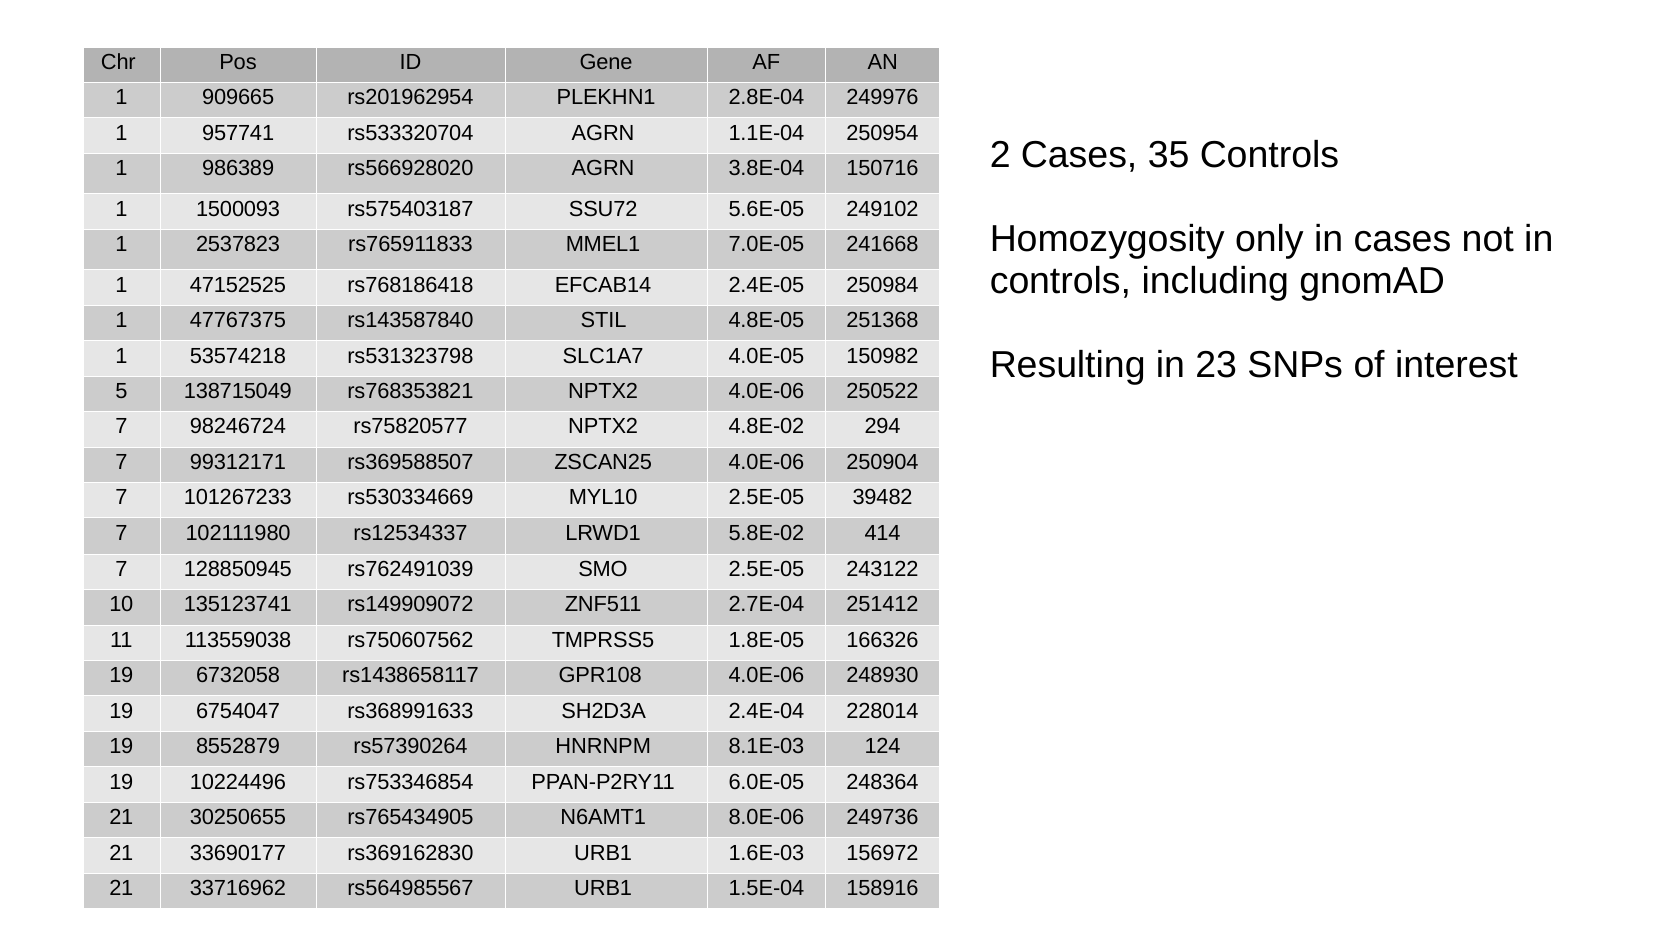

| Chr | Pos | ID | Gene | AF | AN |
| --- | --- | --- | --- | --- | --- |
| 1 | 909665 | rs201962954 | PLEKHN1 | 2.8E-04 | 249976 |
| 1 | 957741 | rs533320704 | AGRN | 1.1E-04 | 250954 |
| 1 | 986389 | rs566928020 | AGRN | 3.8E-04 | 150716 |
| 1 | 1500093 | rs575403187 | SSU72 | 5.6E-05 | 249102 |
| 1 | 2537823 | rs765911833 | MMEL1 | 7.0E-05 | 241668 |
| 1 | 47152525 | rs768186418 | EFCAB14 | 2.4E-05 | 250984 |
| 1 | 47767375 | rs143587840 | STIL | 4.8E-05 | 251368 |
| 1 | 53574218 | rs531323798 | SLC1A7 | 4.0E-05 | 150982 |
| 5 | 138715049 | rs768353821 | NPTX2 | 4.0E-06 | 250522 |
| 7 | 98246724 | rs75820577 | NPTX2 | 4.8E-02 | 294 |
| 7 | 99312171 | rs369588507 | ZSCAN25 | 4.0E-06 | 250904 |
| 7 | 101267233 | rs530334669 | MYL10 | 2.5E-05 | 39482 |
| 7 | 102111980 | rs12534337 | LRWD1 | 5.8E-02 | 414 |
| 7 | 128850945 | rs762491039 | SMO | 2.5E-05 | 243122 |
| 10 | 135123741 | rs149909072 | ZNF511 | 2.7E-04 | 251412 |
| 11 | 113559038 | rs750607562 | TMPRSS5 | 1.8E-05 | 166326 |
| 19 | 6732058 | rs1438658117 | GPR108 | 4.0E-06 | 248930 |
| 19 | 6754047 | rs368991633 | SH2D3A | 2.4E-04 | 228014 |
| 19 | 8552879 | rs57390264 | HNRNPM | 8.1E-03 | 124 |
| 19 | 10224496 | rs753346854 | PPAN-P2RY11 | 6.0E-05 | 248364 |
| 21 | 30250655 | rs765434905 | N6AMT1 | 8.0E-06 | 249736 |
| 21 | 33690177 | rs369162830 | URB1 | 1.6E-03 | 156972 |
| 21 | 33716962 | rs564985567 | URB1 | 1.5E-04 | 158916 |
2 Cases, 35 Controls
Homozygosity only in cases not in controls, including gnomAD
Resulting in 23 SNPs of interest